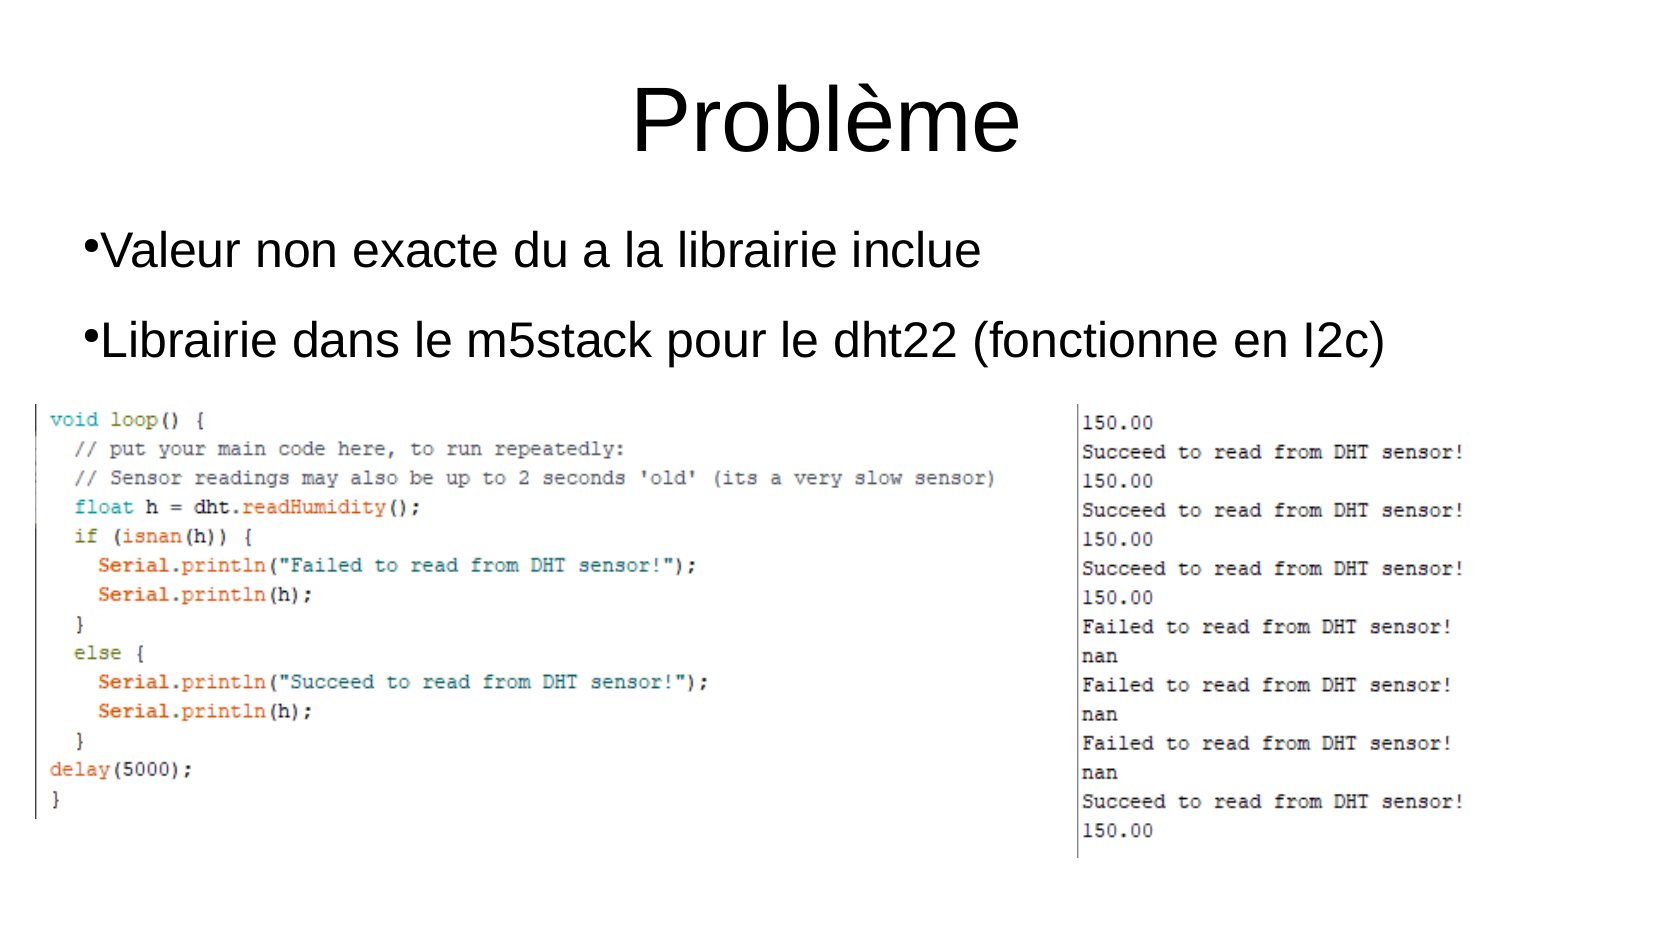

# Problème
Valeur non exacte du a la librairie inclue
Librairie dans le m5stack pour le dht22 (fonctionne en I2c)